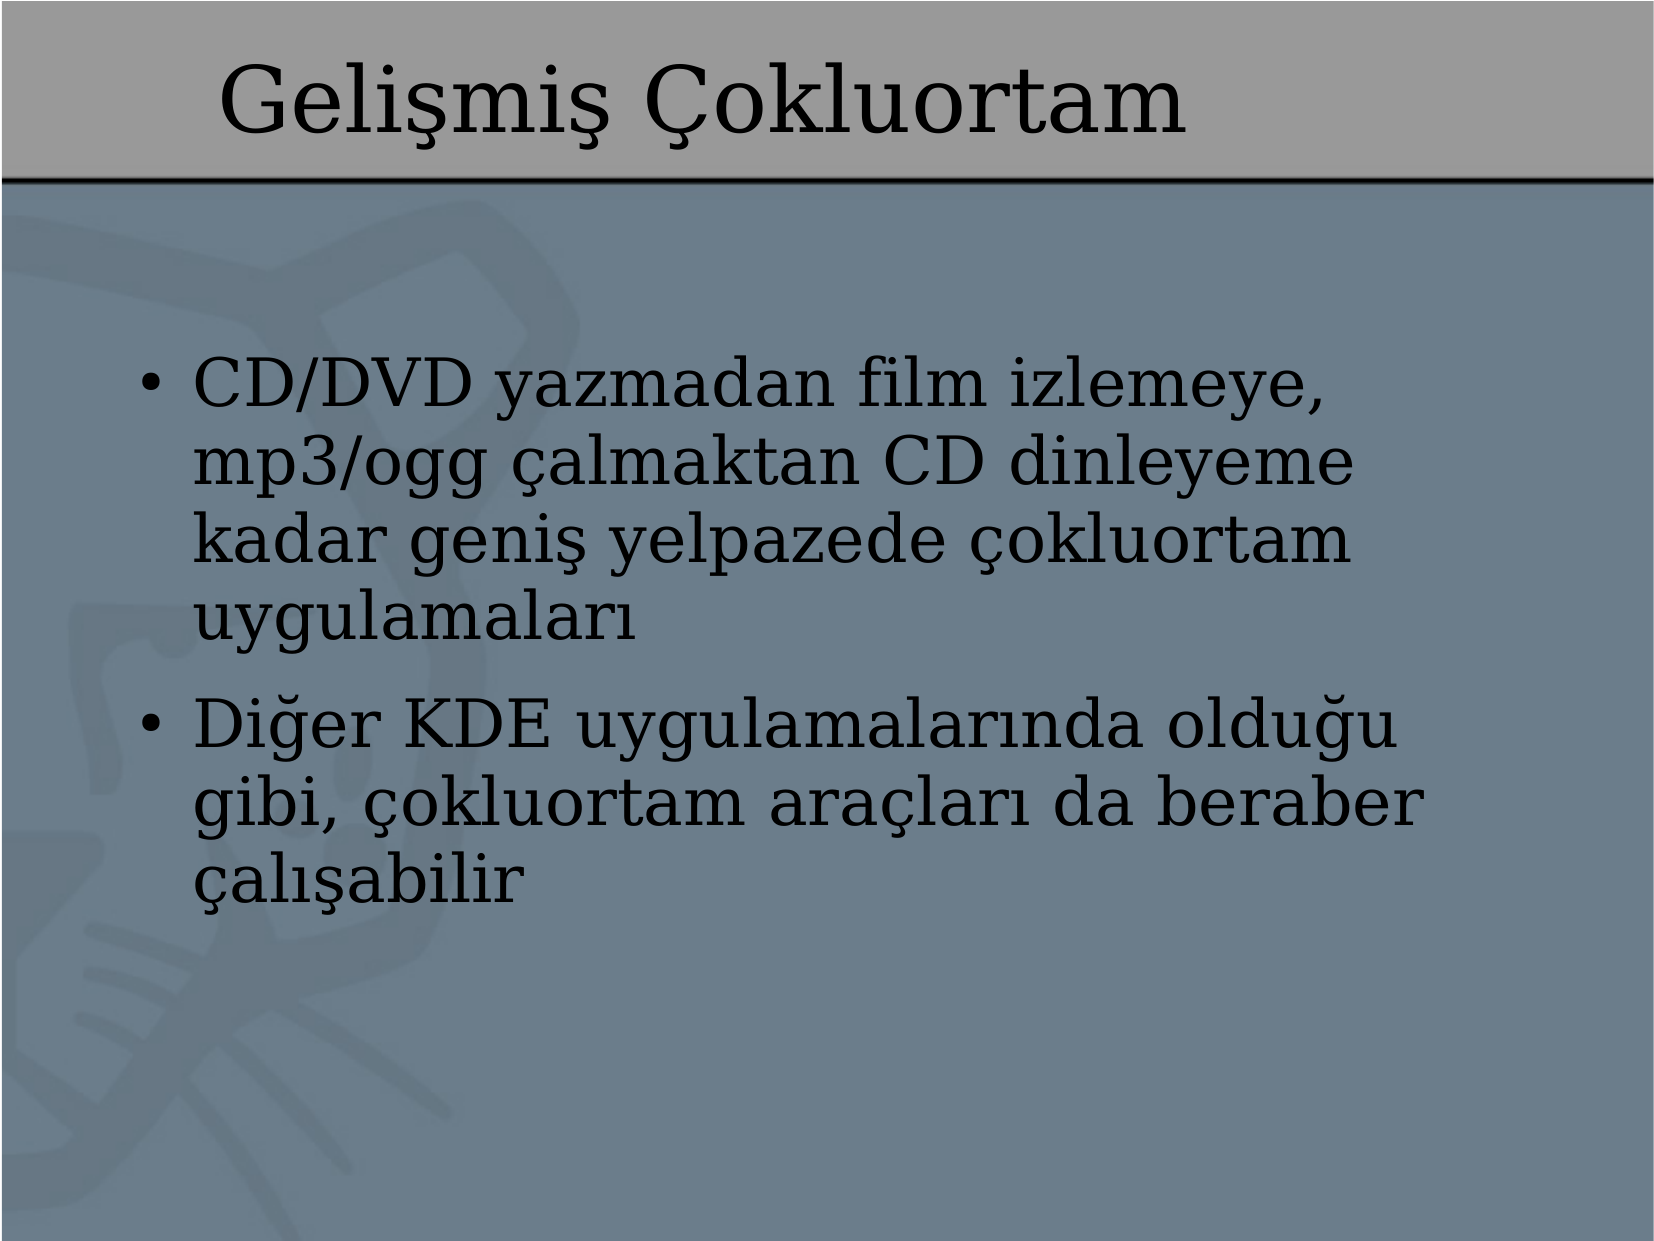

# Gelişmiş Çokluortam
CD/DVD yazmadan film izlemeye, mp3/ogg çalmaktan CD dinleyeme kadar geniş yelpazede çokluortam uygulamaları
Diğer KDE uygulamalarında olduğu gibi, çokluortam araçları da beraber çalışabilir